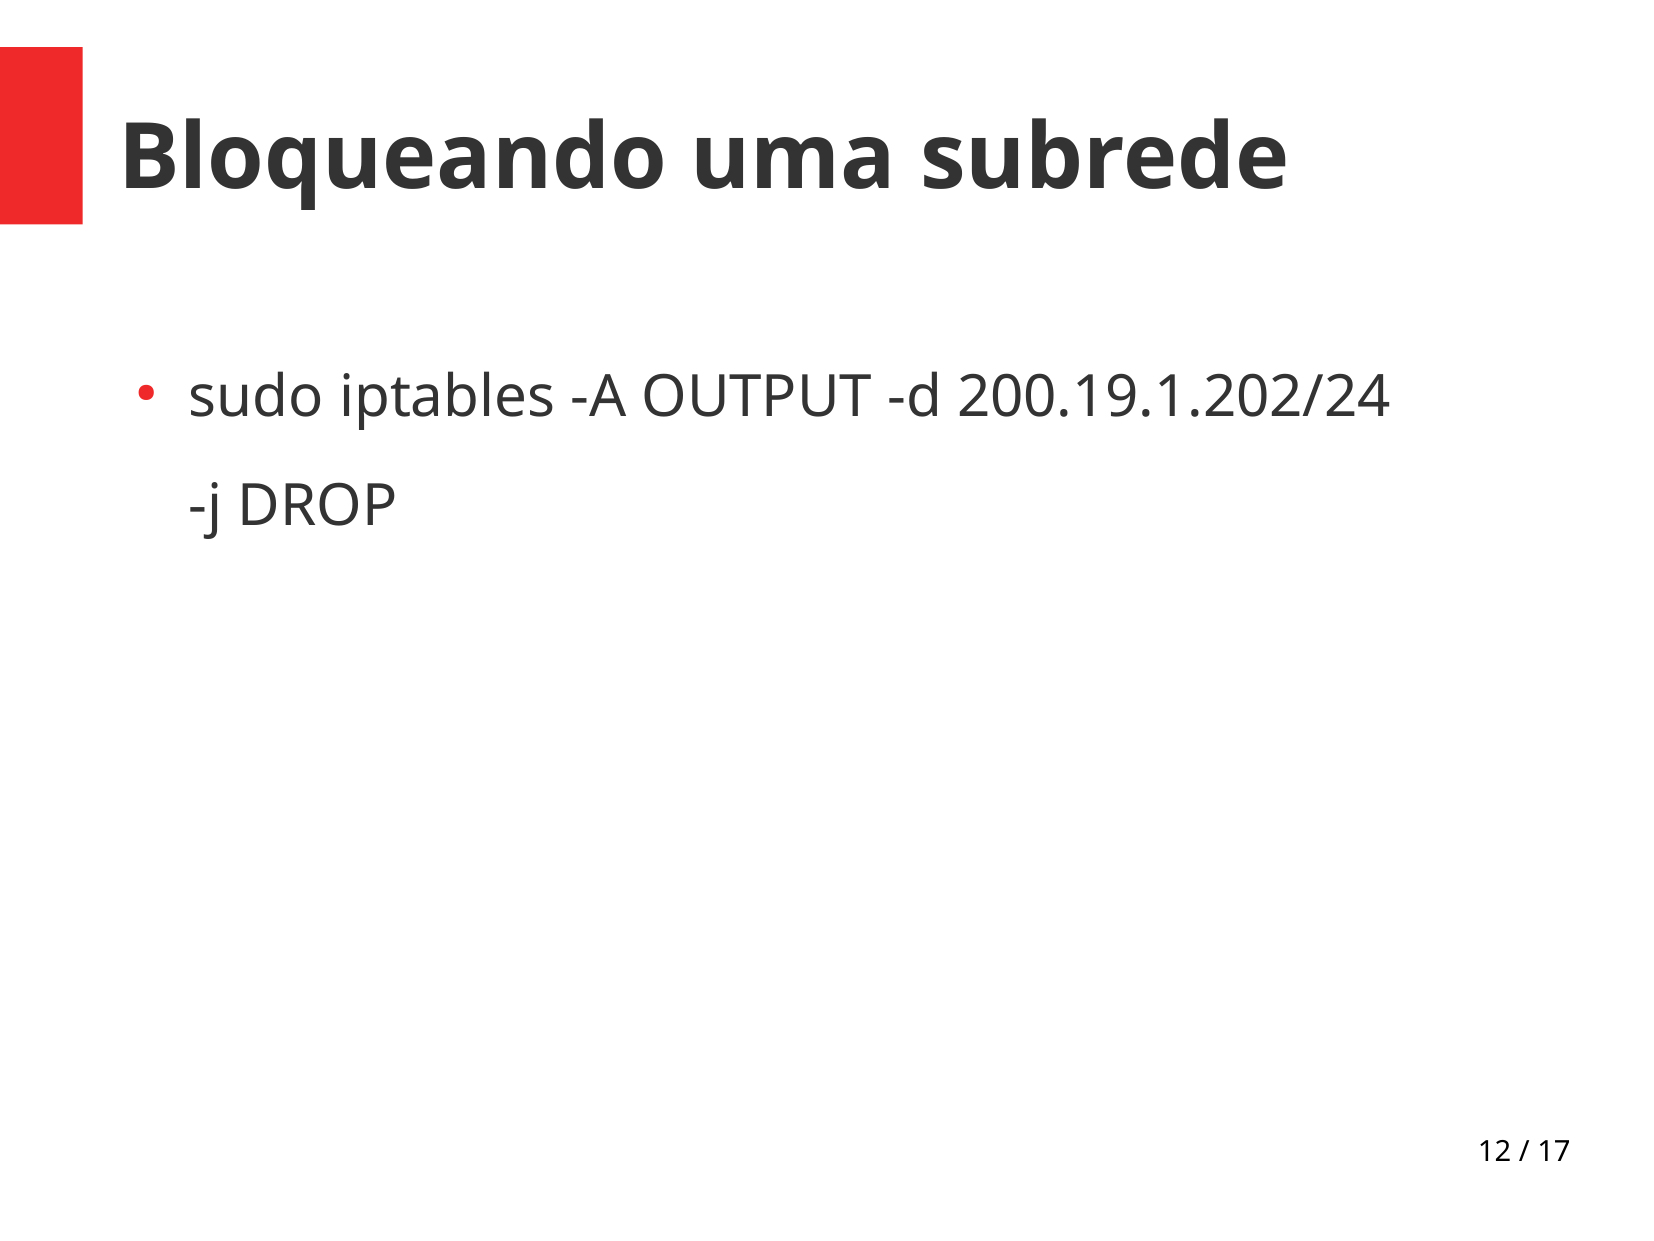

# Bloqueando uma subrede
sudo iptables -A OUTPUT -d 200.19.1.202/24
-j DROP
12